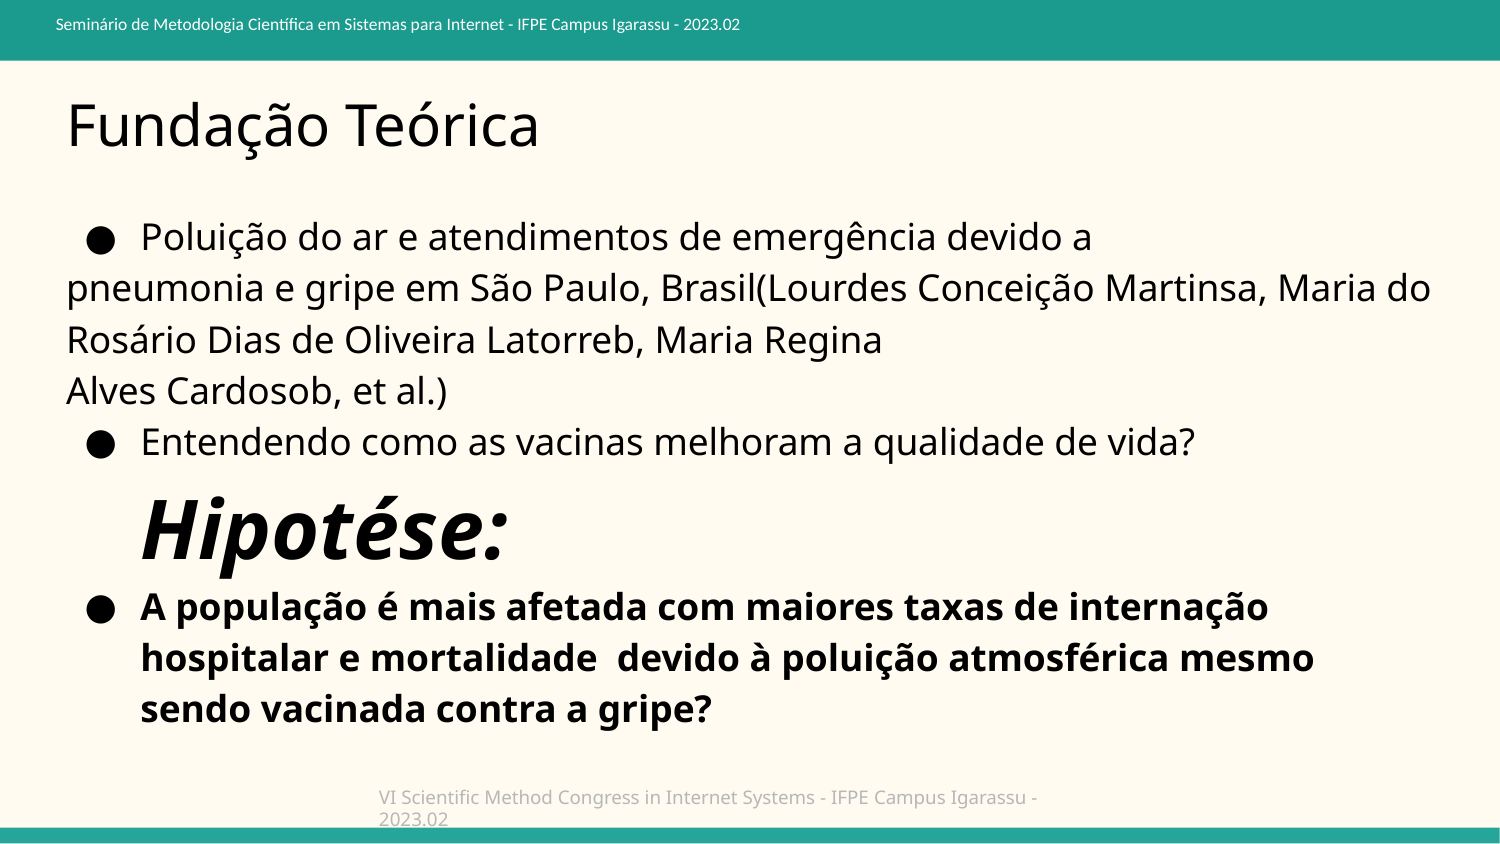

Seminário de Metodologia Científica em Sistemas para Internet - IFPE Campus Igarassu - 2023.02
Fundação Teórica
# Poluição do ar e atendimentos de emergência devido a
pneumonia e gripe em São Paulo, Brasil(Lourdes Conceição Martinsa, Maria do Rosário Dias de Oliveira Latorreb, Maria Regina
Alves Cardosob, et al.)
Entendendo como as vacinas melhoram a qualidade de vida?
Hipotése:
A população é mais afetada com maiores taxas de internação hospitalar e mortalidade devido à poluição atmosférica mesmo sendo vacinada contra a gripe?